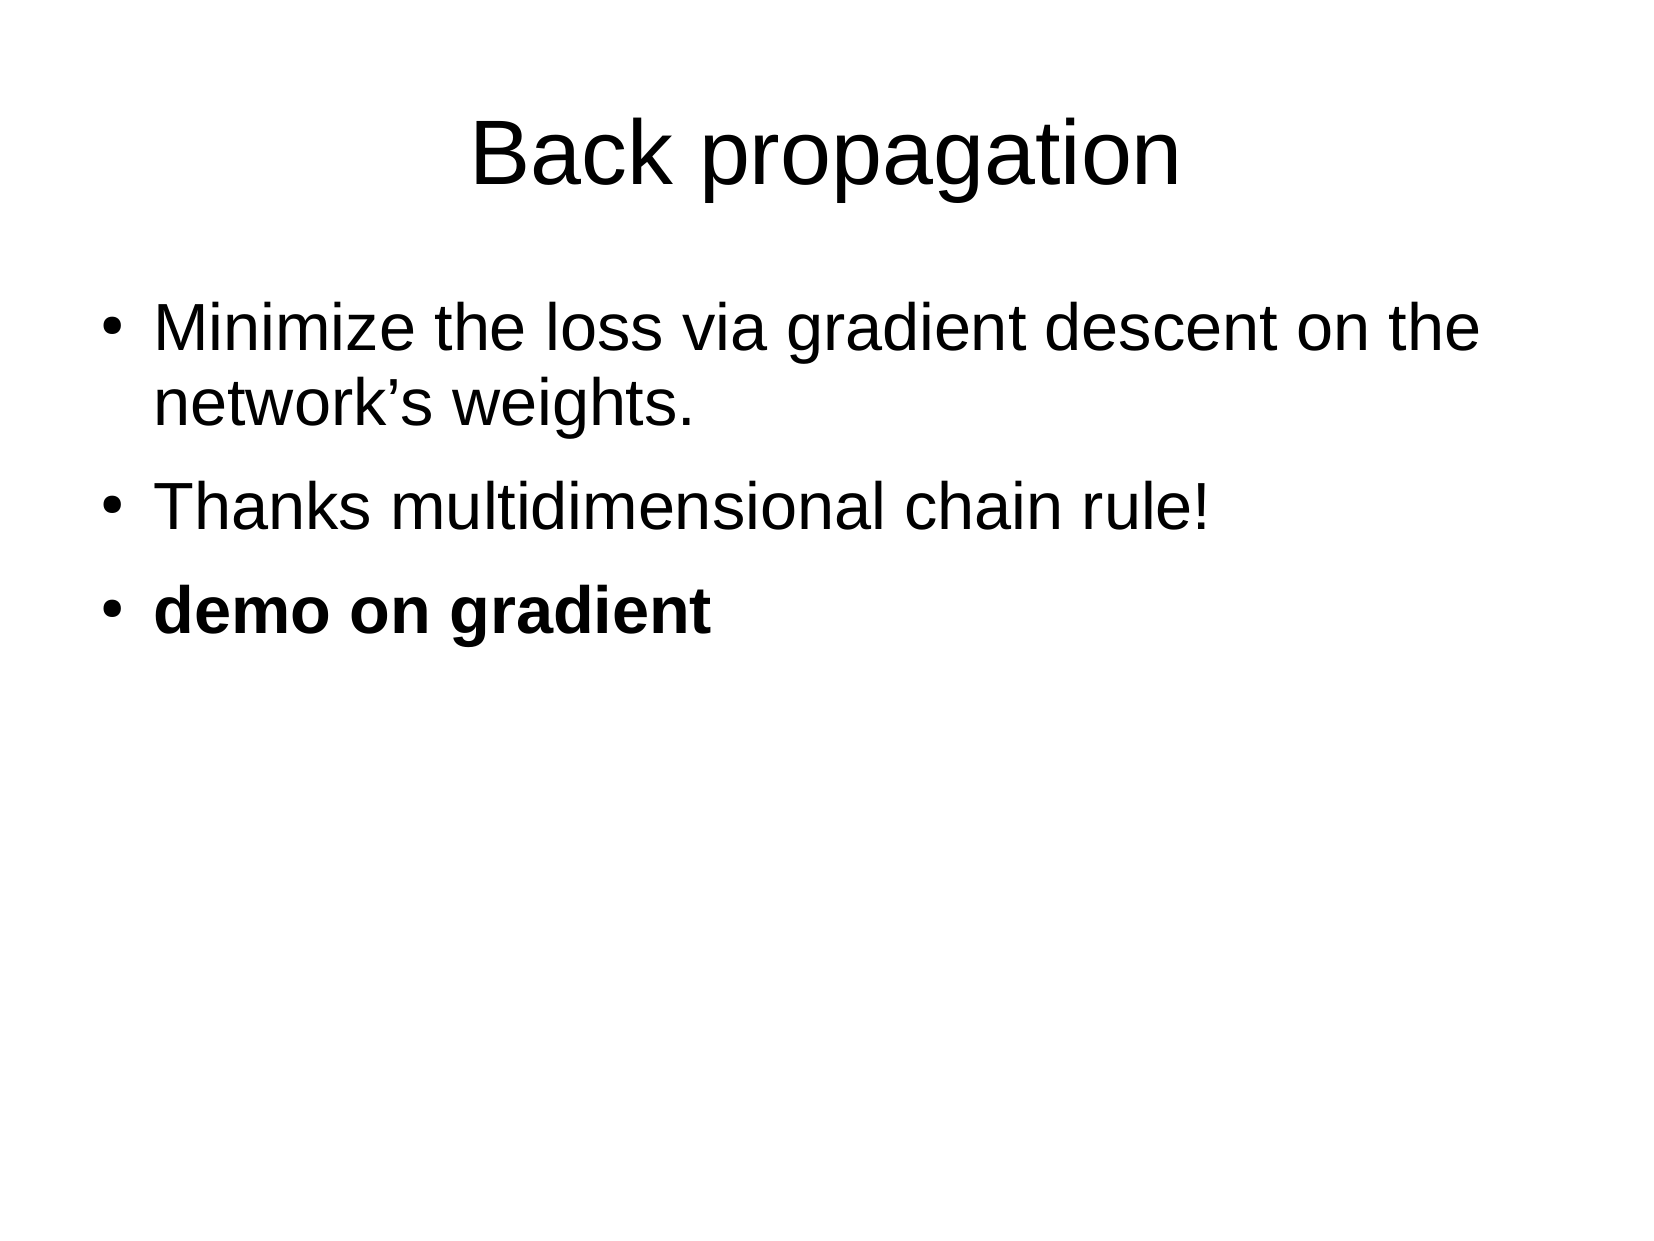

# Back propagation
Minimize the loss via gradient descent on the network’s weights.
Thanks multidimensional chain rule!
demo on gradient